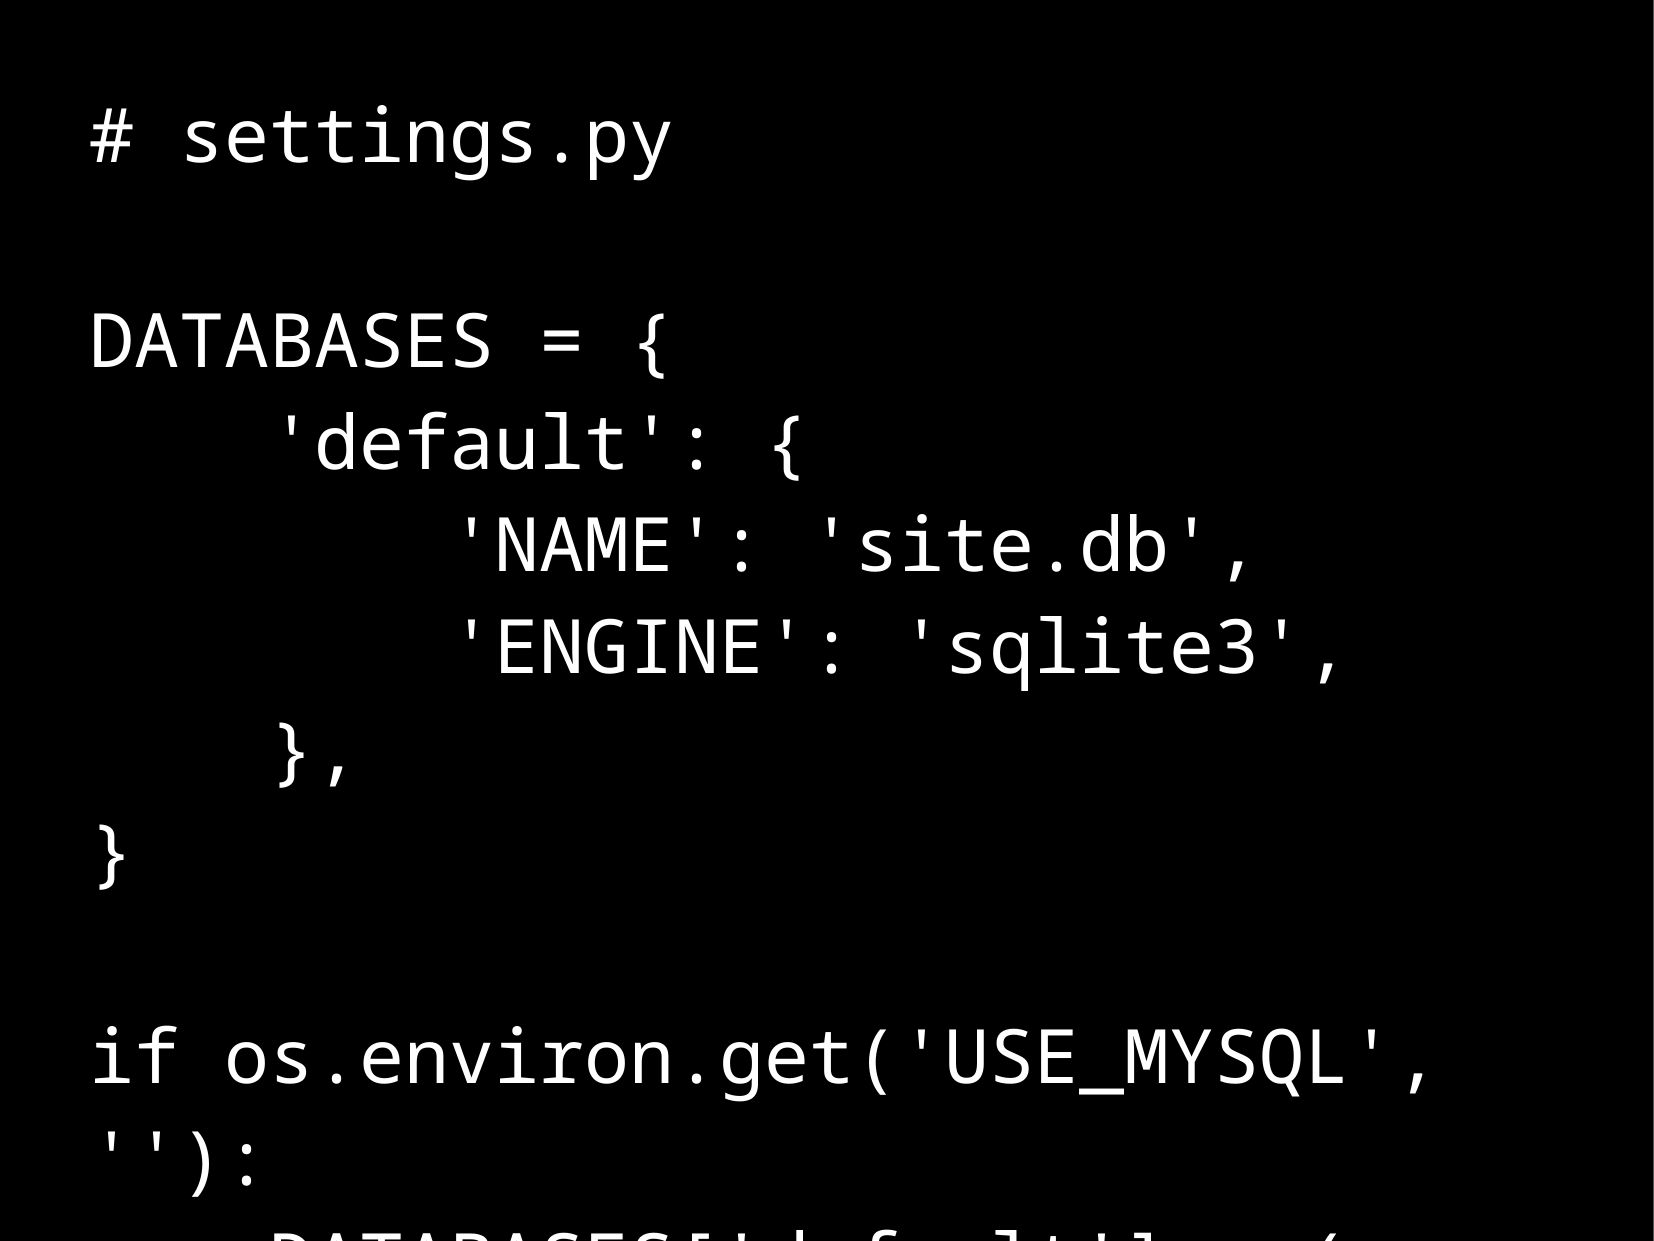

# settings.py
DATABASES = {
 'default': {
 'NAME': 'site.db',
 'ENGINE': 'sqlite3',
 },
}
if os.environ.get('USE_MYSQL', ''):
 DATABASES['default'] = (
 OTHER_DATABASES['mysql'])